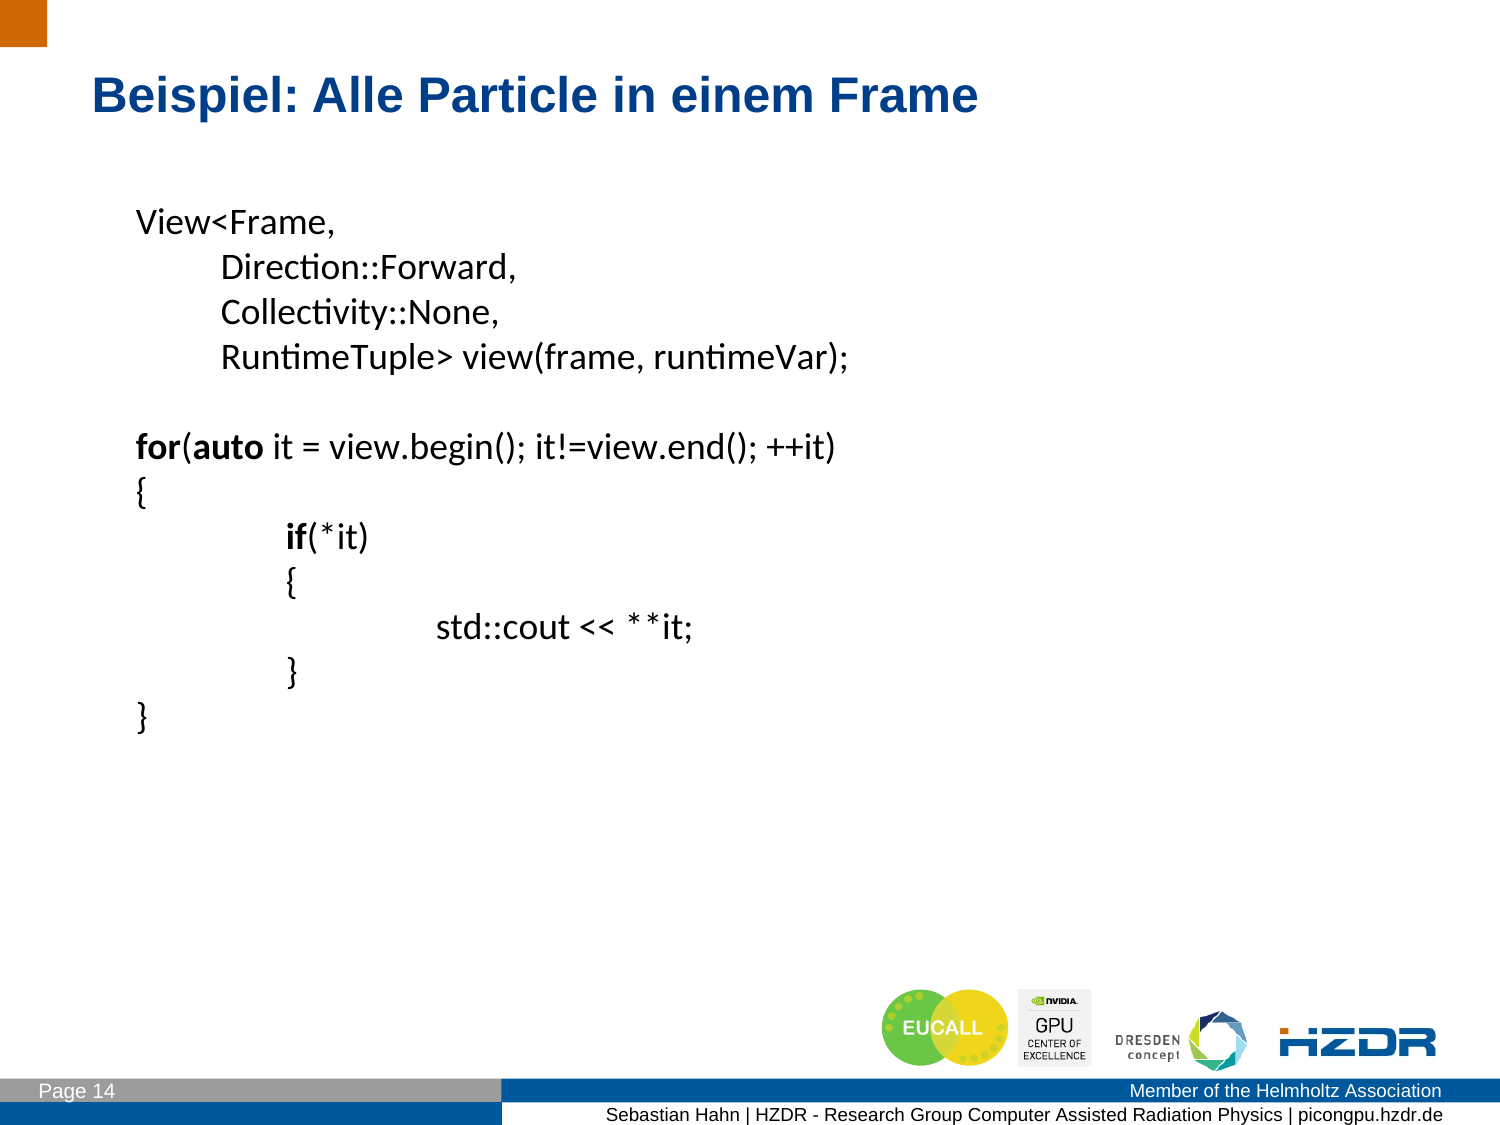

# Beispiel: Alle Particle in einem Frame
View<Frame,
 Direction::Forward,
 Collectivity::None,
 RuntimeTuple> view(frame, runtimeVar);
for(auto it = view.begin(); it!=view.end(); ++it)
{
	if(*it)
	{
		std::cout << **it;
	}
}